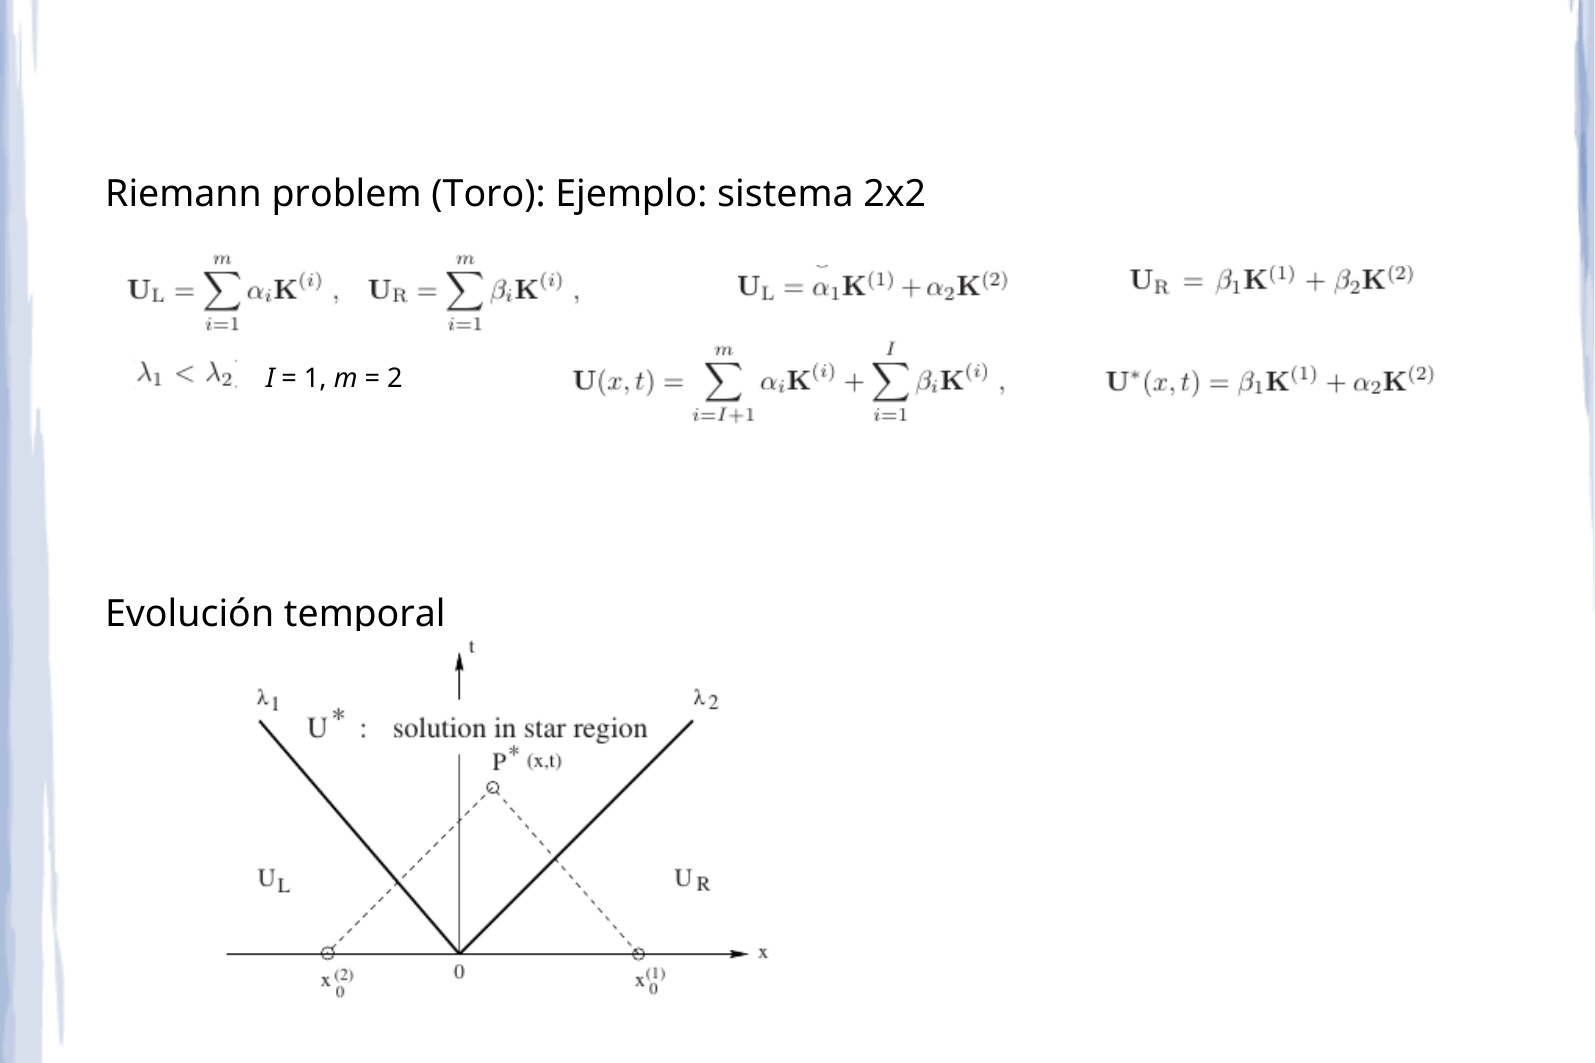

# Riemann problem (Toro): Ejemplo: sistema 2x2
I = 1, m = 2
Evolución temporal